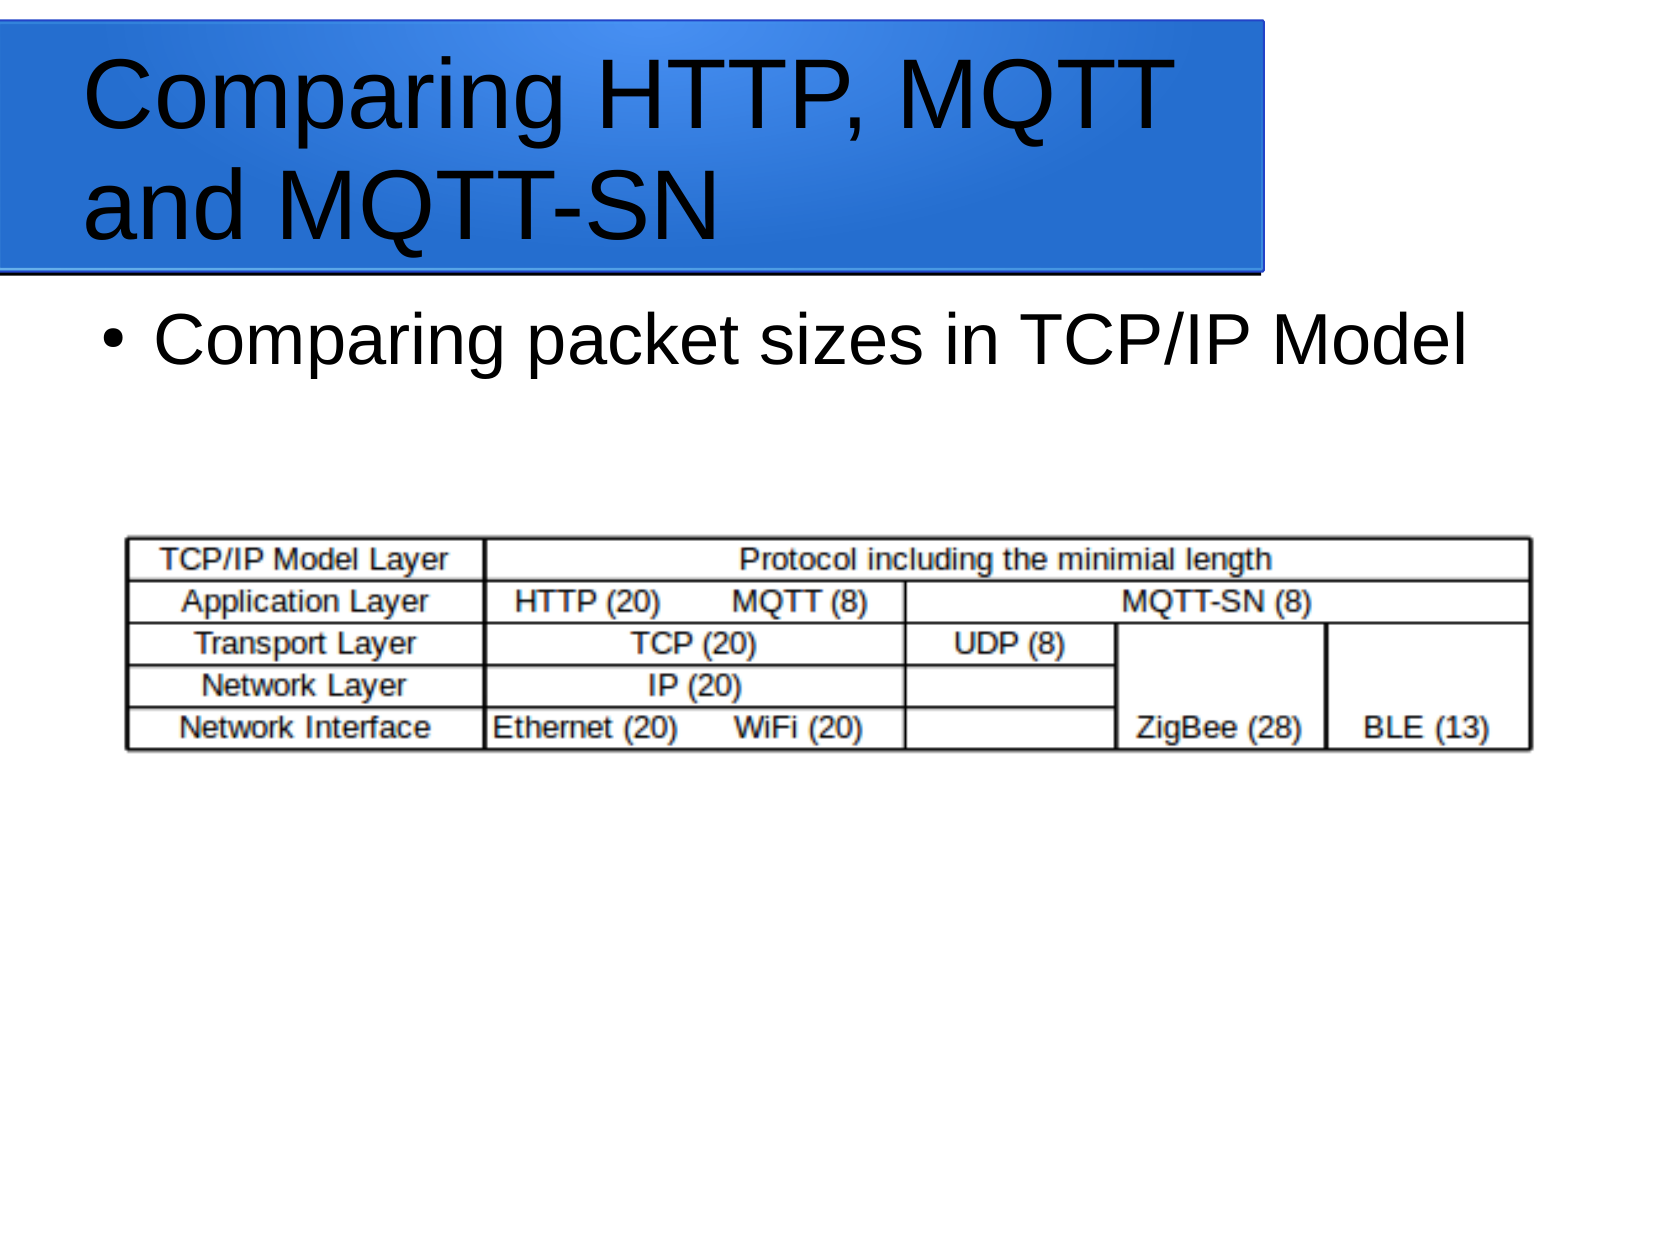

# Comparing HTTP, MQTT and MQTT-SN
Comparing packet sizes in TCP/IP Model